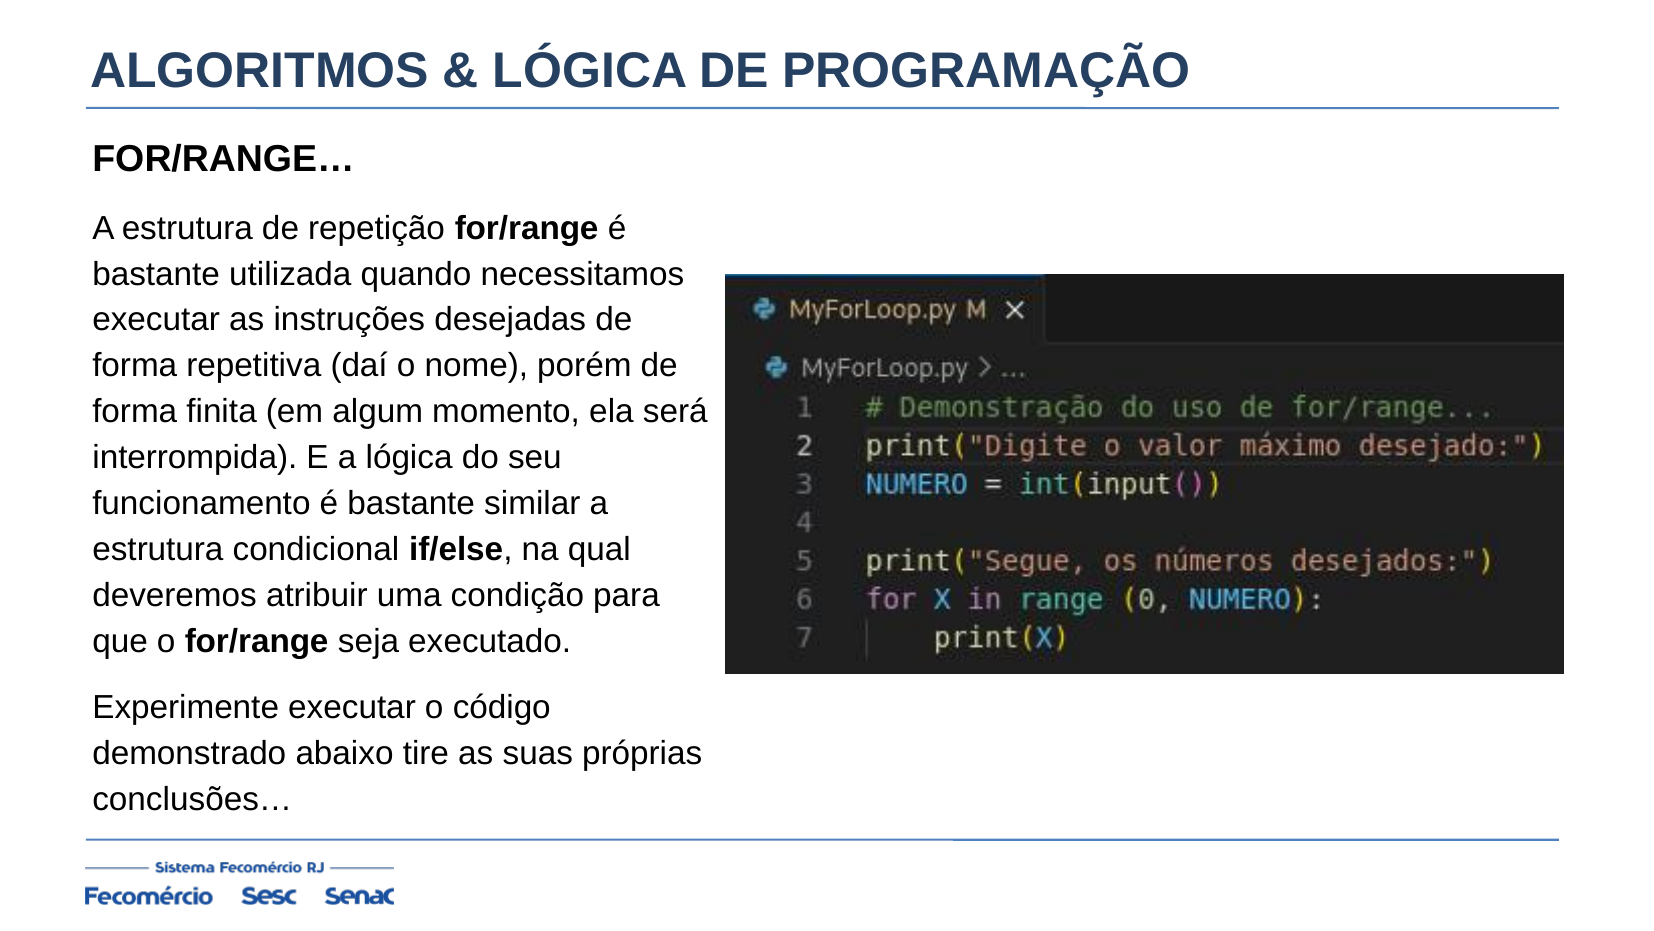

ALGORITMOS & LÓGICA DE PROGRAMAÇÃO
FOR/RANGE…
A estrutura de repetição for/range é bastante utilizada quando necessitamos executar as instruções desejadas de forma repetitiva (daí o nome), porém de forma finita (em algum momento, ela será interrompida). E a lógica do seu funcionamento é bastante similar a estrutura condicional if/else, na qual deveremos atribuir uma condição para que o for/range seja executado.
Experimente executar o código demonstrado abaixo tire as suas próprias conclusões…